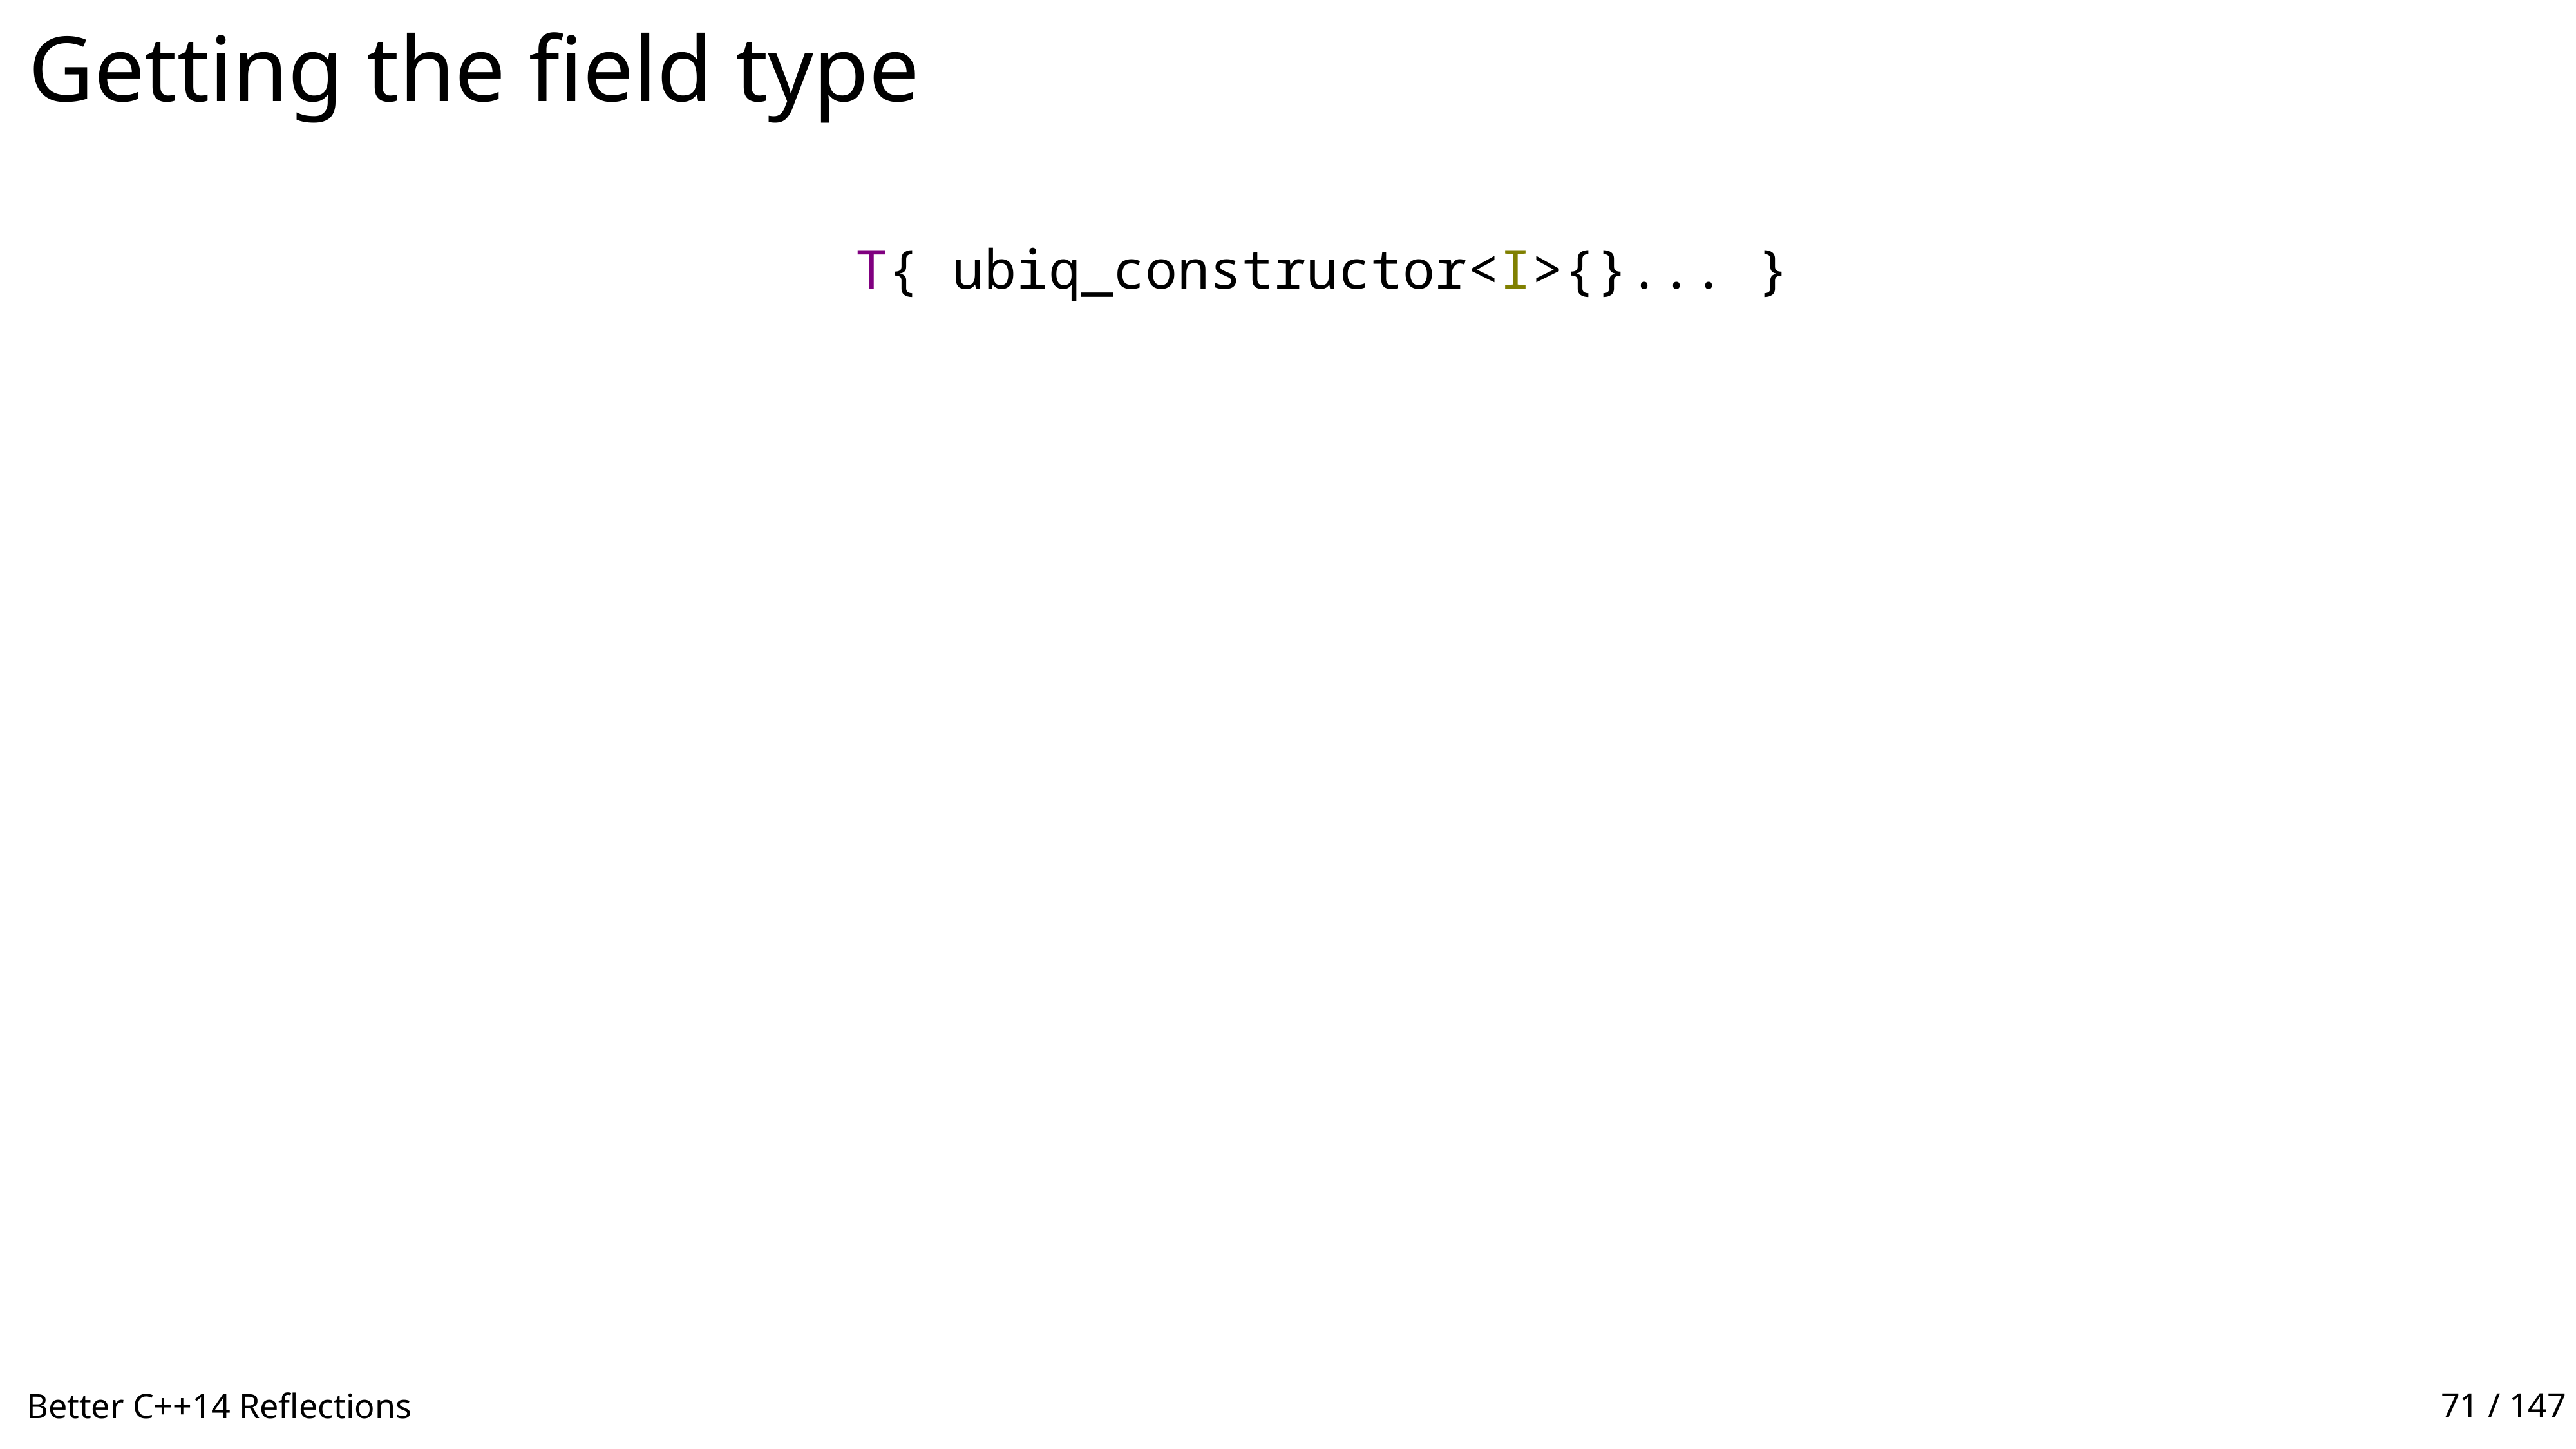

# Getting the field type
T{ ubiq_constructor<I>{}... }
Better C++14 Reflections